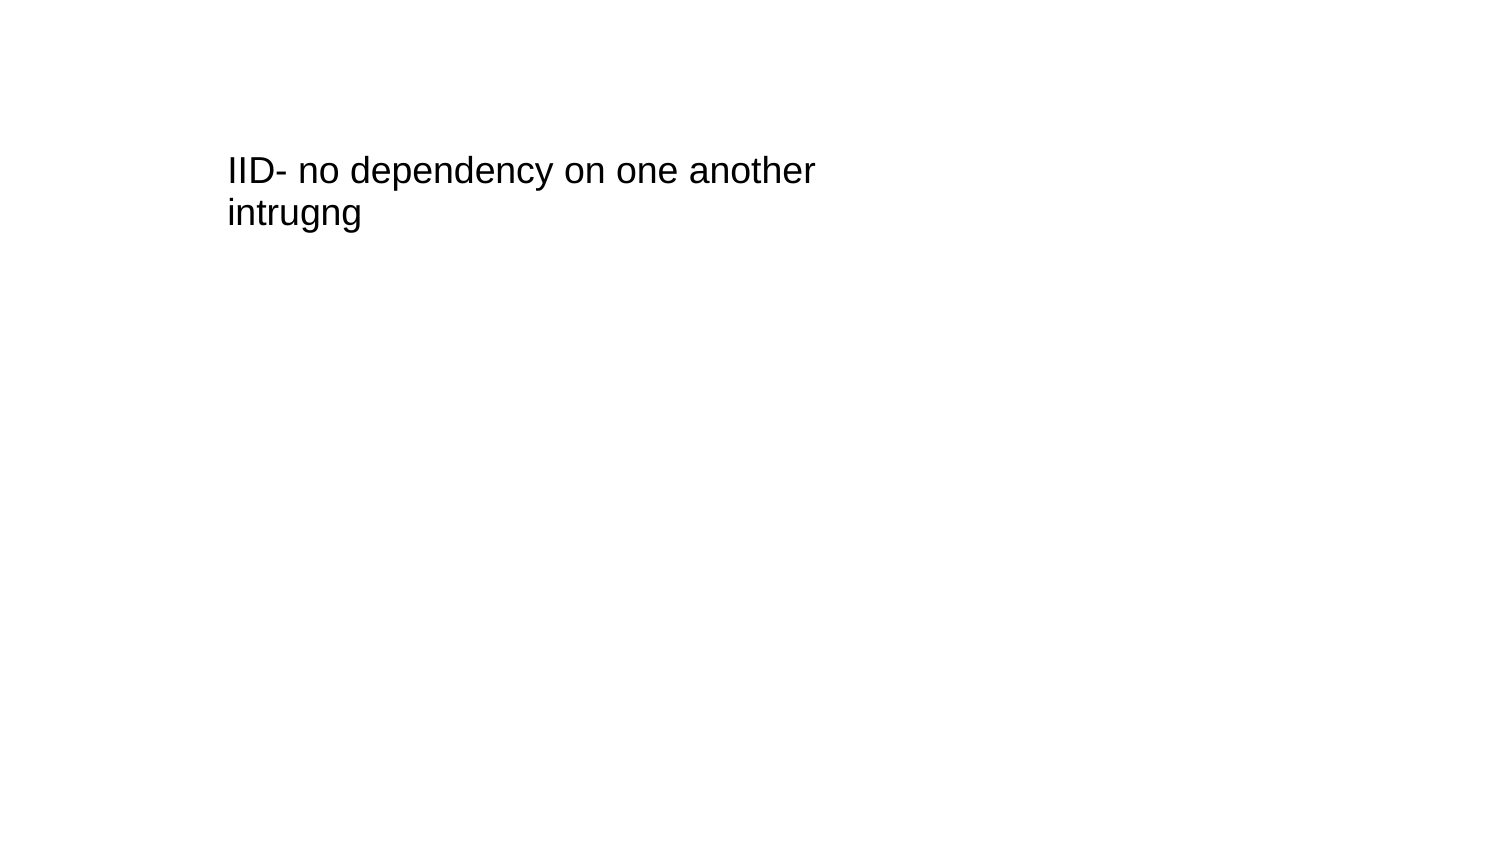

IID- no dependency on one another
intrugng